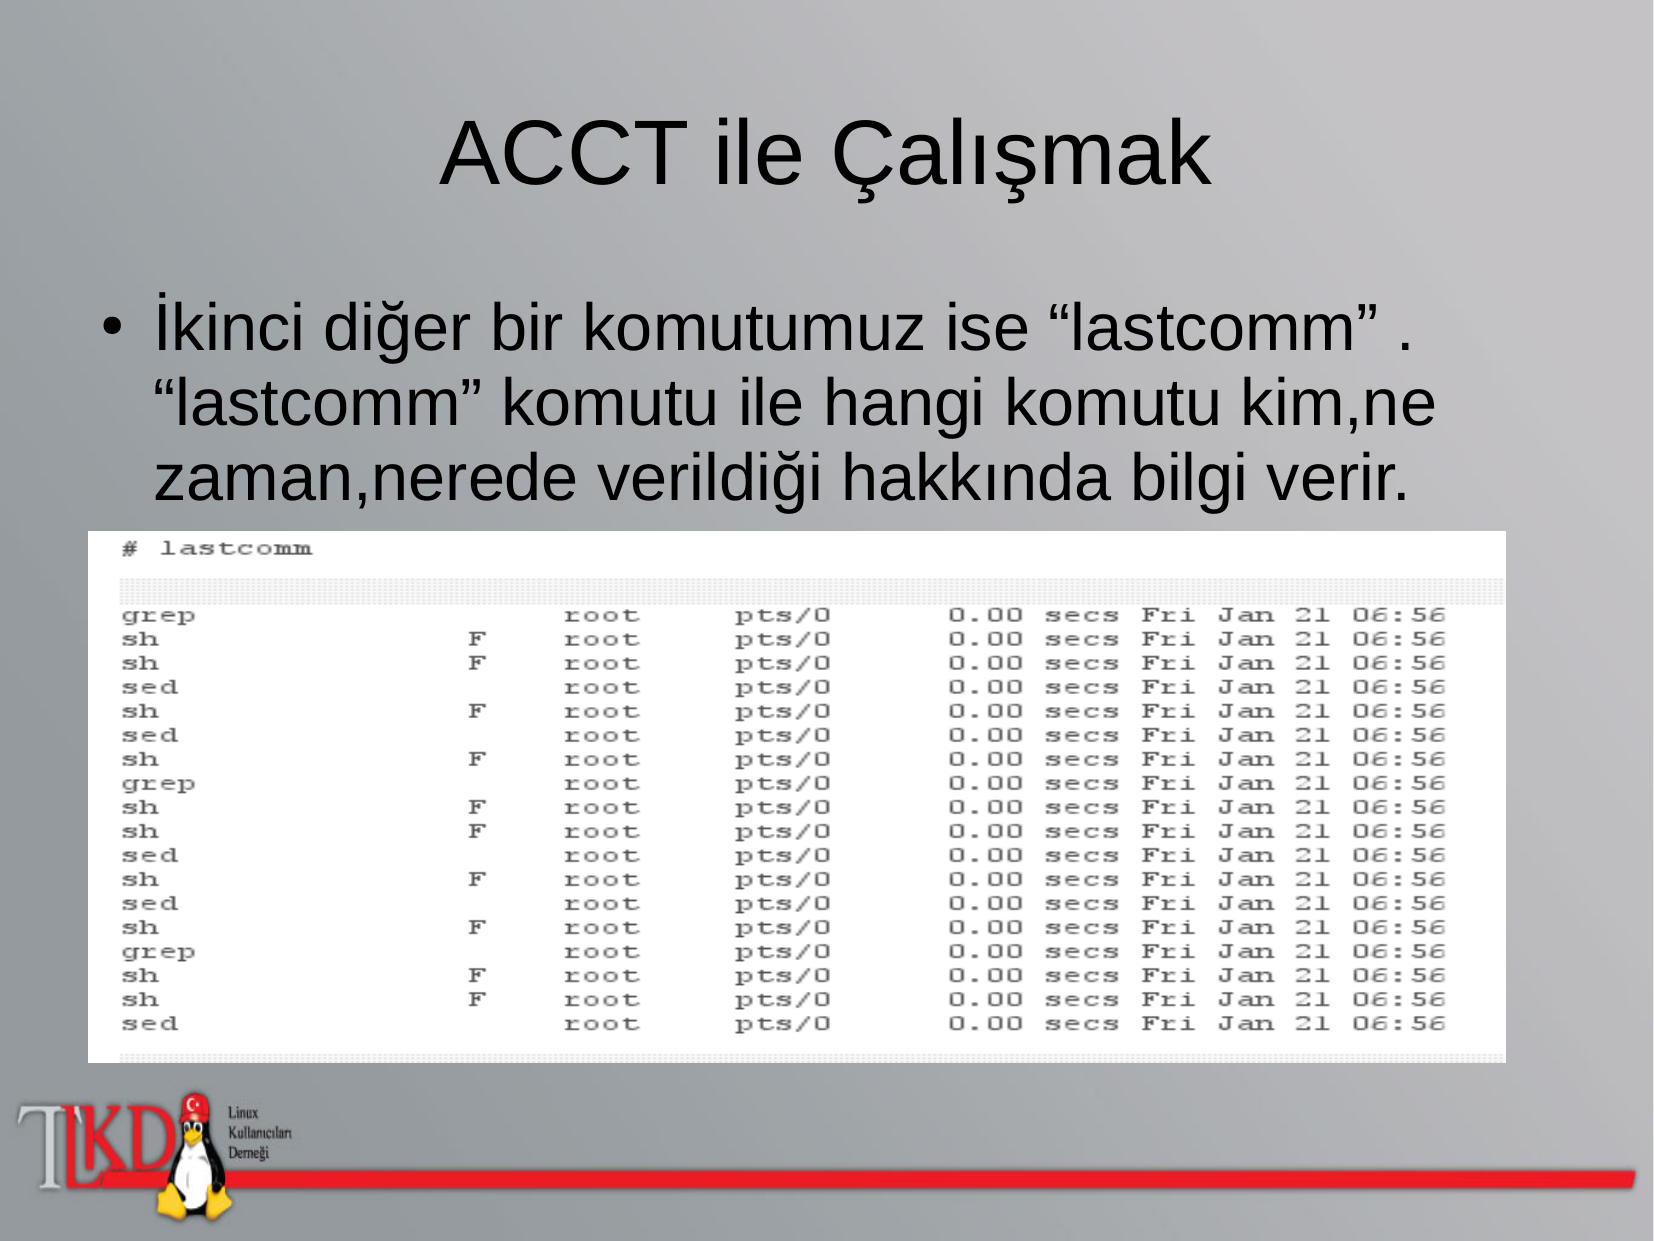

# ACCT ile Çalışmak
İkinci diğer bir komutumuz ise “lastcomm” . “lastcomm” komutu ile hangi komutu kim,ne zaman,nerede verildiği hakkında bilgi verir.